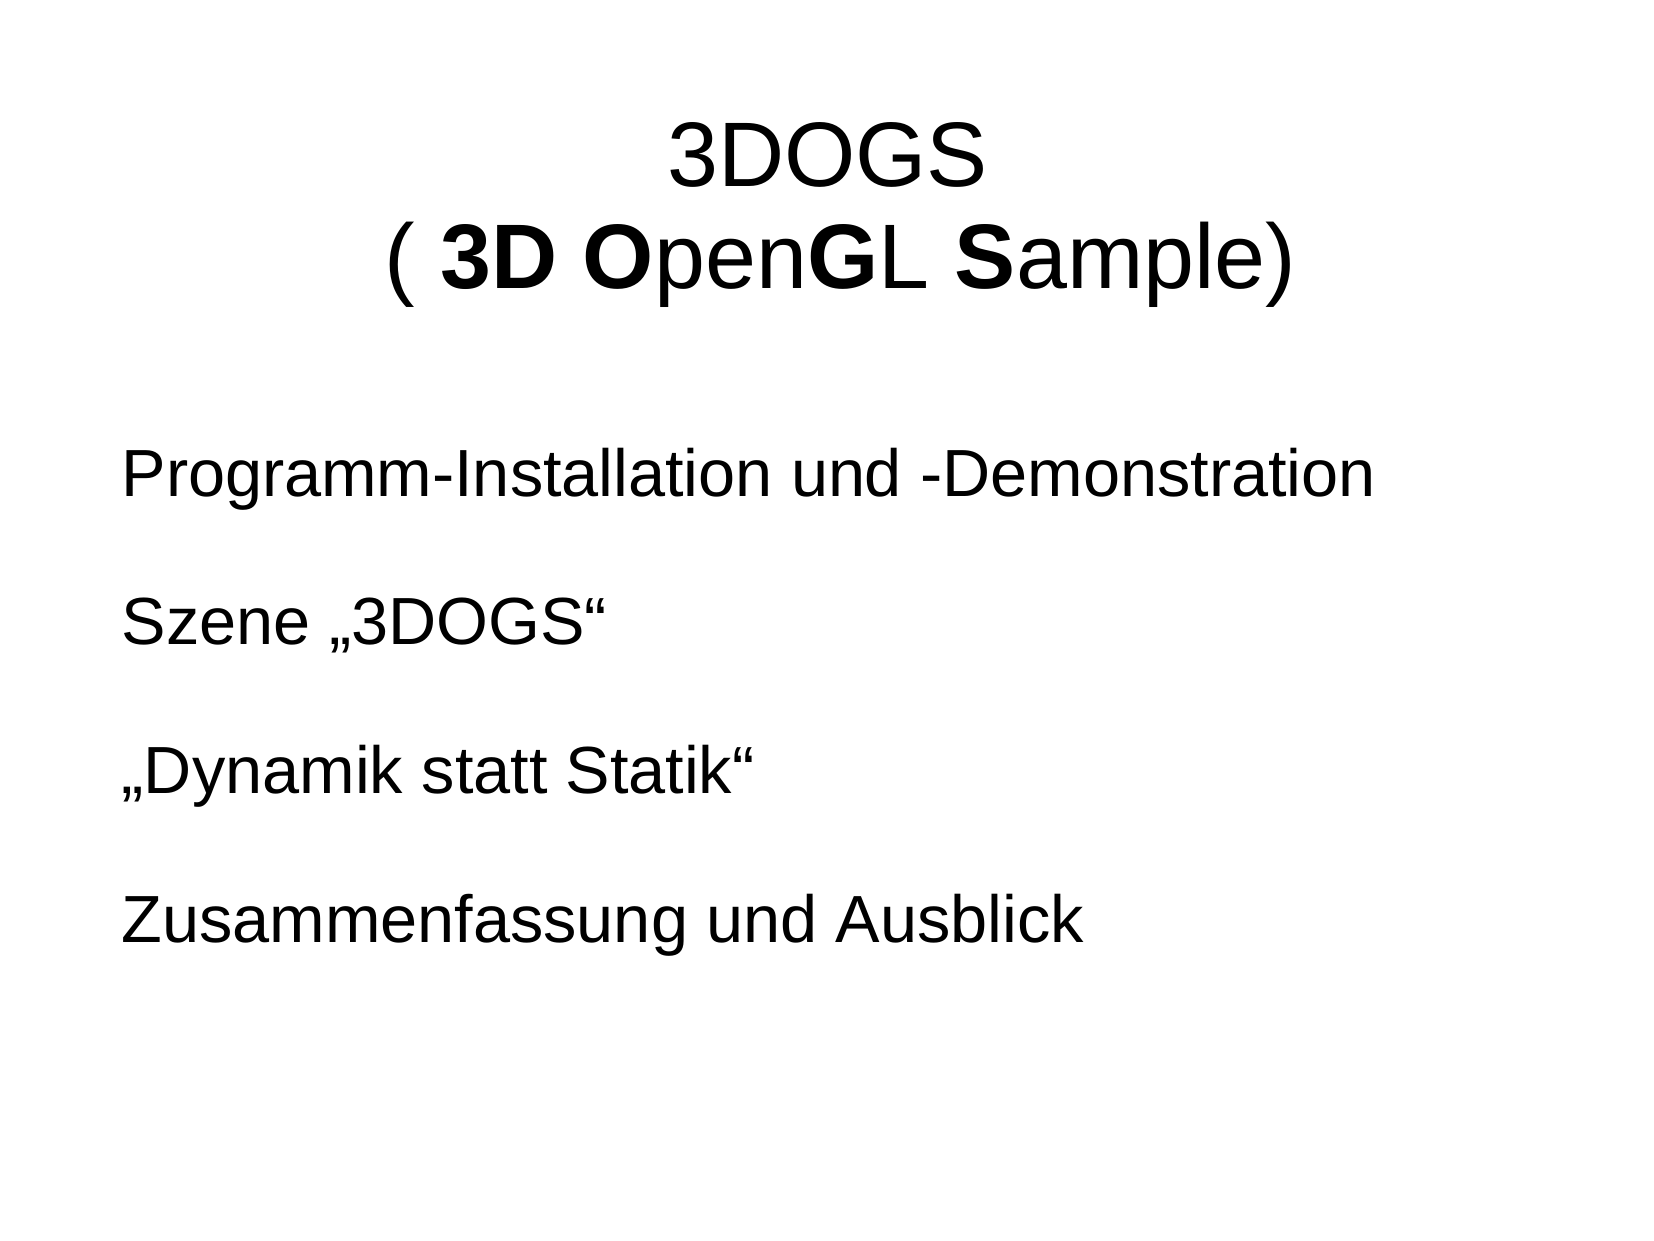

# 3DOGS ( 3D OpenGL Sample)
Programm-Installation und -Demonstration
Szene „3DOGS“
„Dynamik statt Statik“
Zusammenfassung und Ausblick